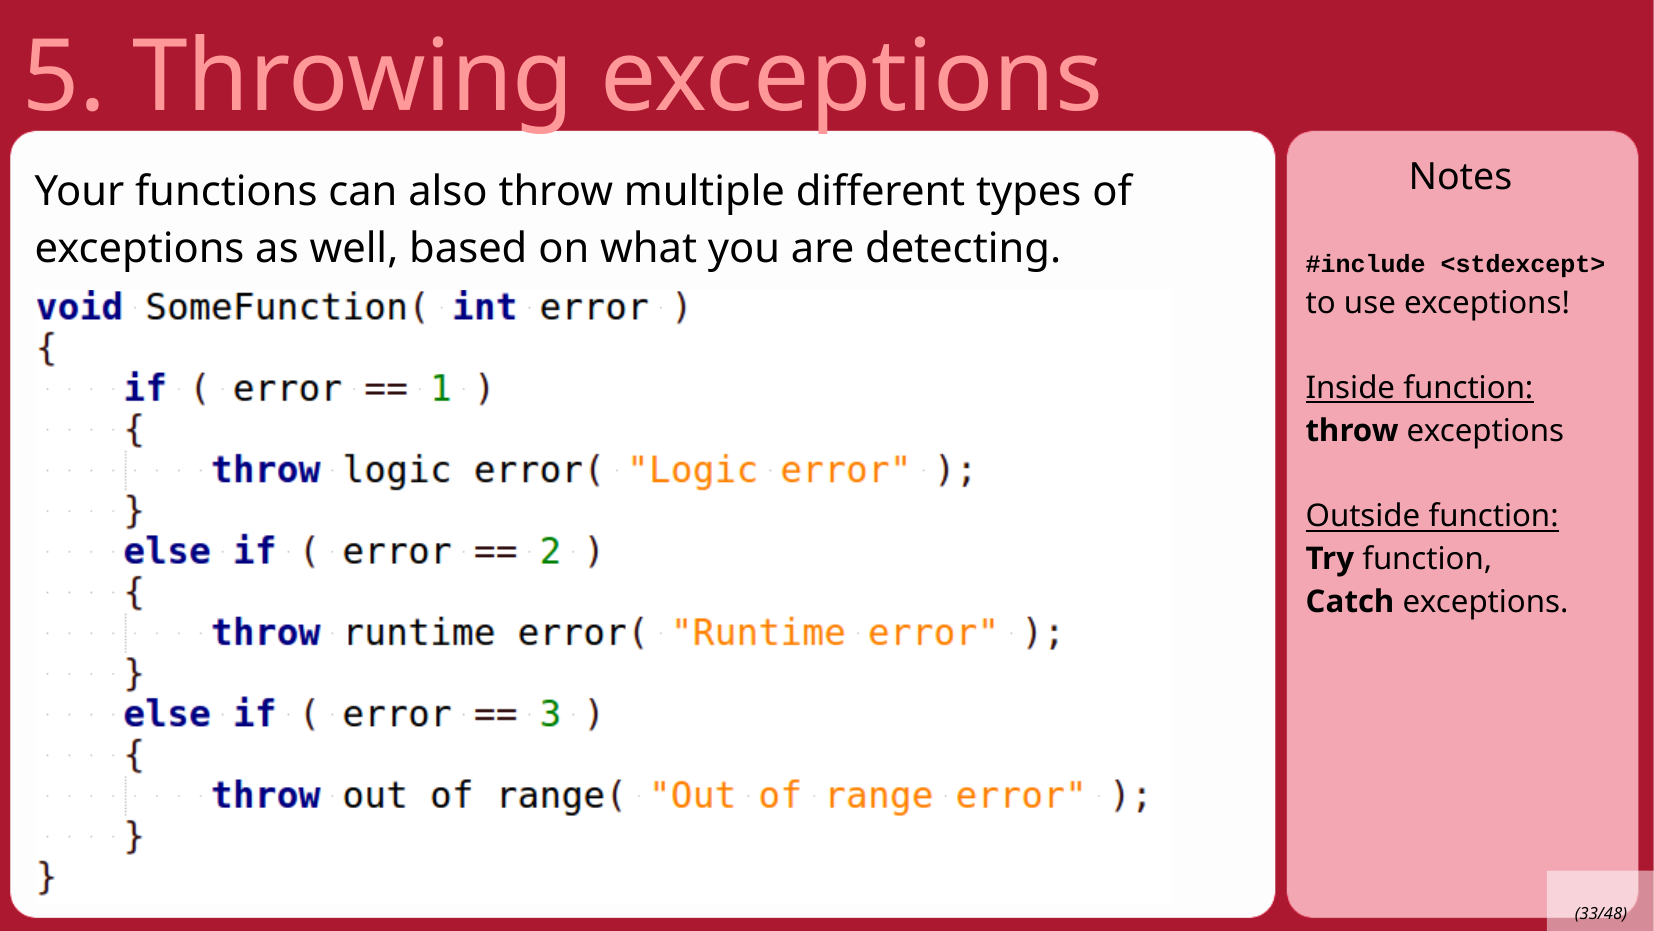

# 5. Throwing exceptions
Notes
#include <stdexcept>
to use exceptions!
Inside function:
throw exceptions
Outside function:
Try function,
Catch exceptions.
Your functions can also throw multiple different types of exceptions as well, based on what you are detecting.